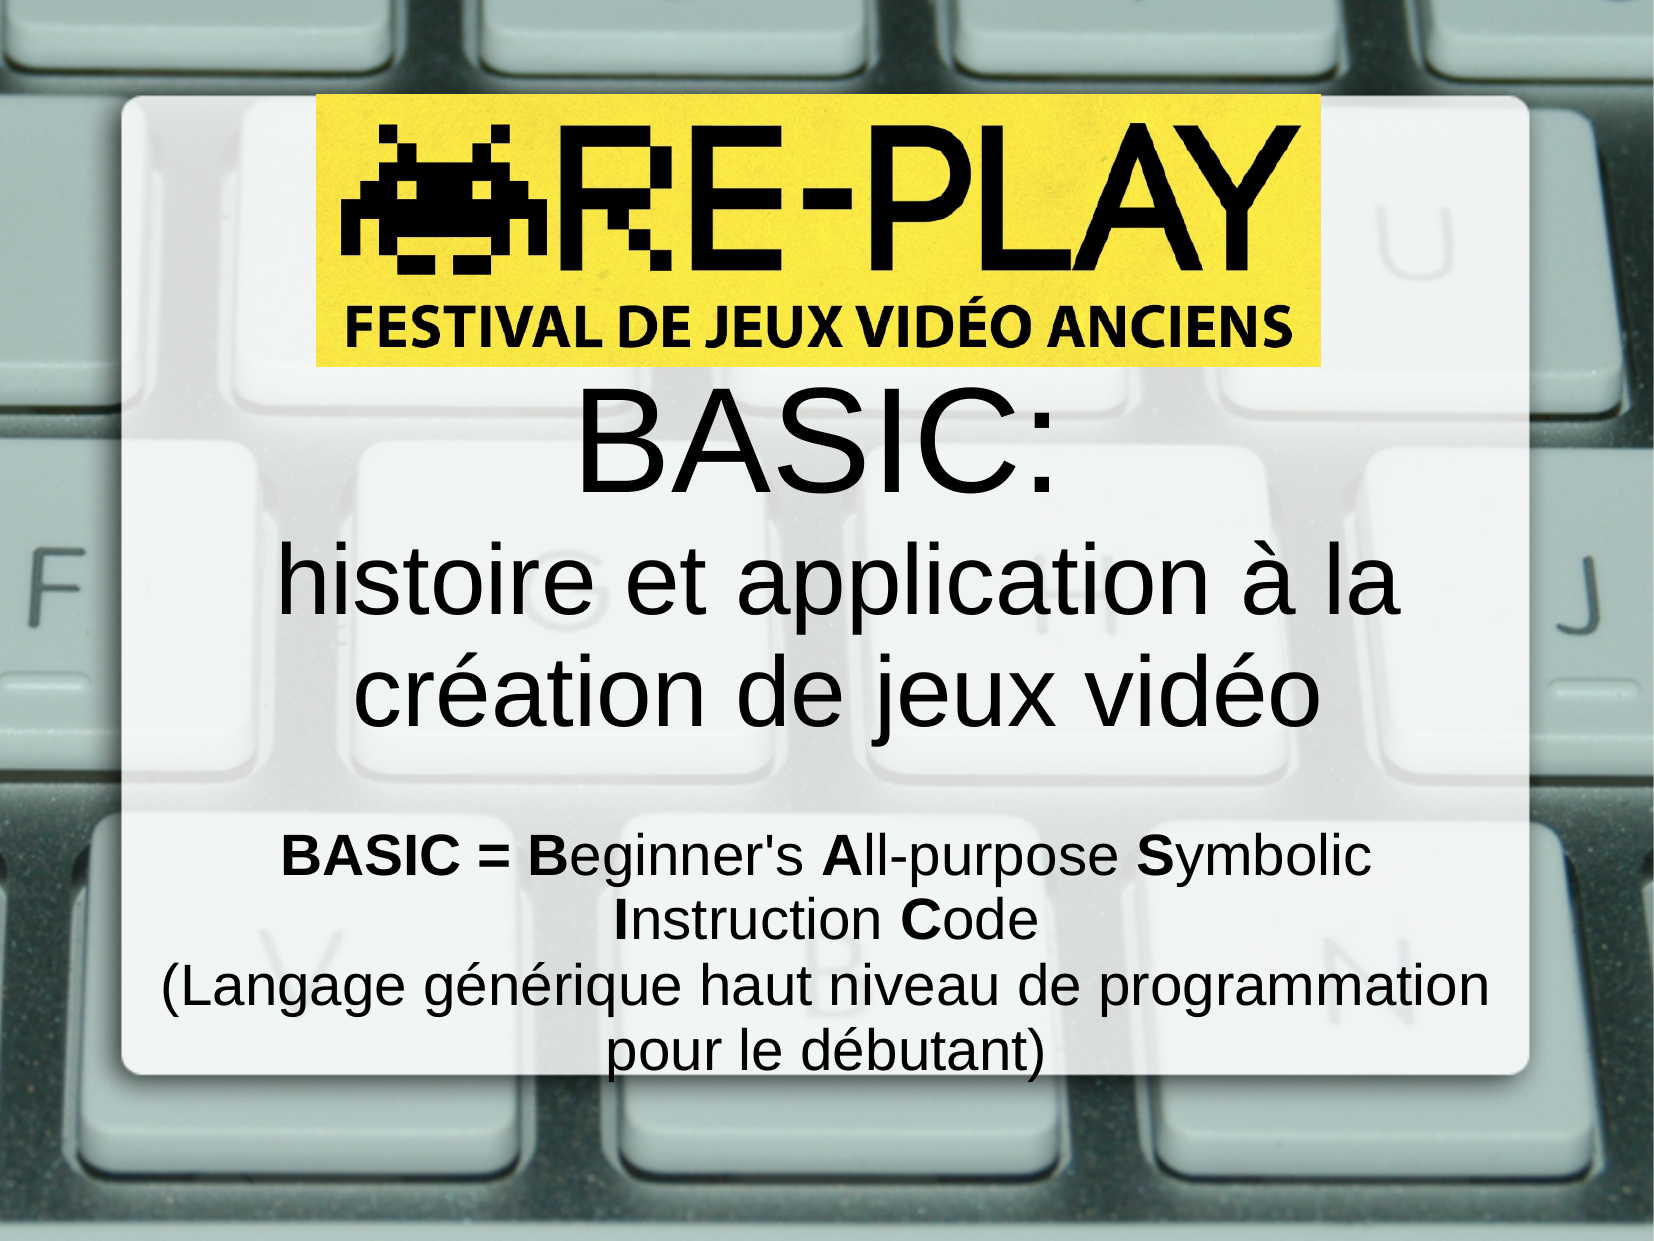

# BASIC: histoire et application à la création de jeux vidéo
BASIC = Beginner's All-purpose Symbolic Instruction Code
(Langage générique haut niveau de programmation pour le débutant)